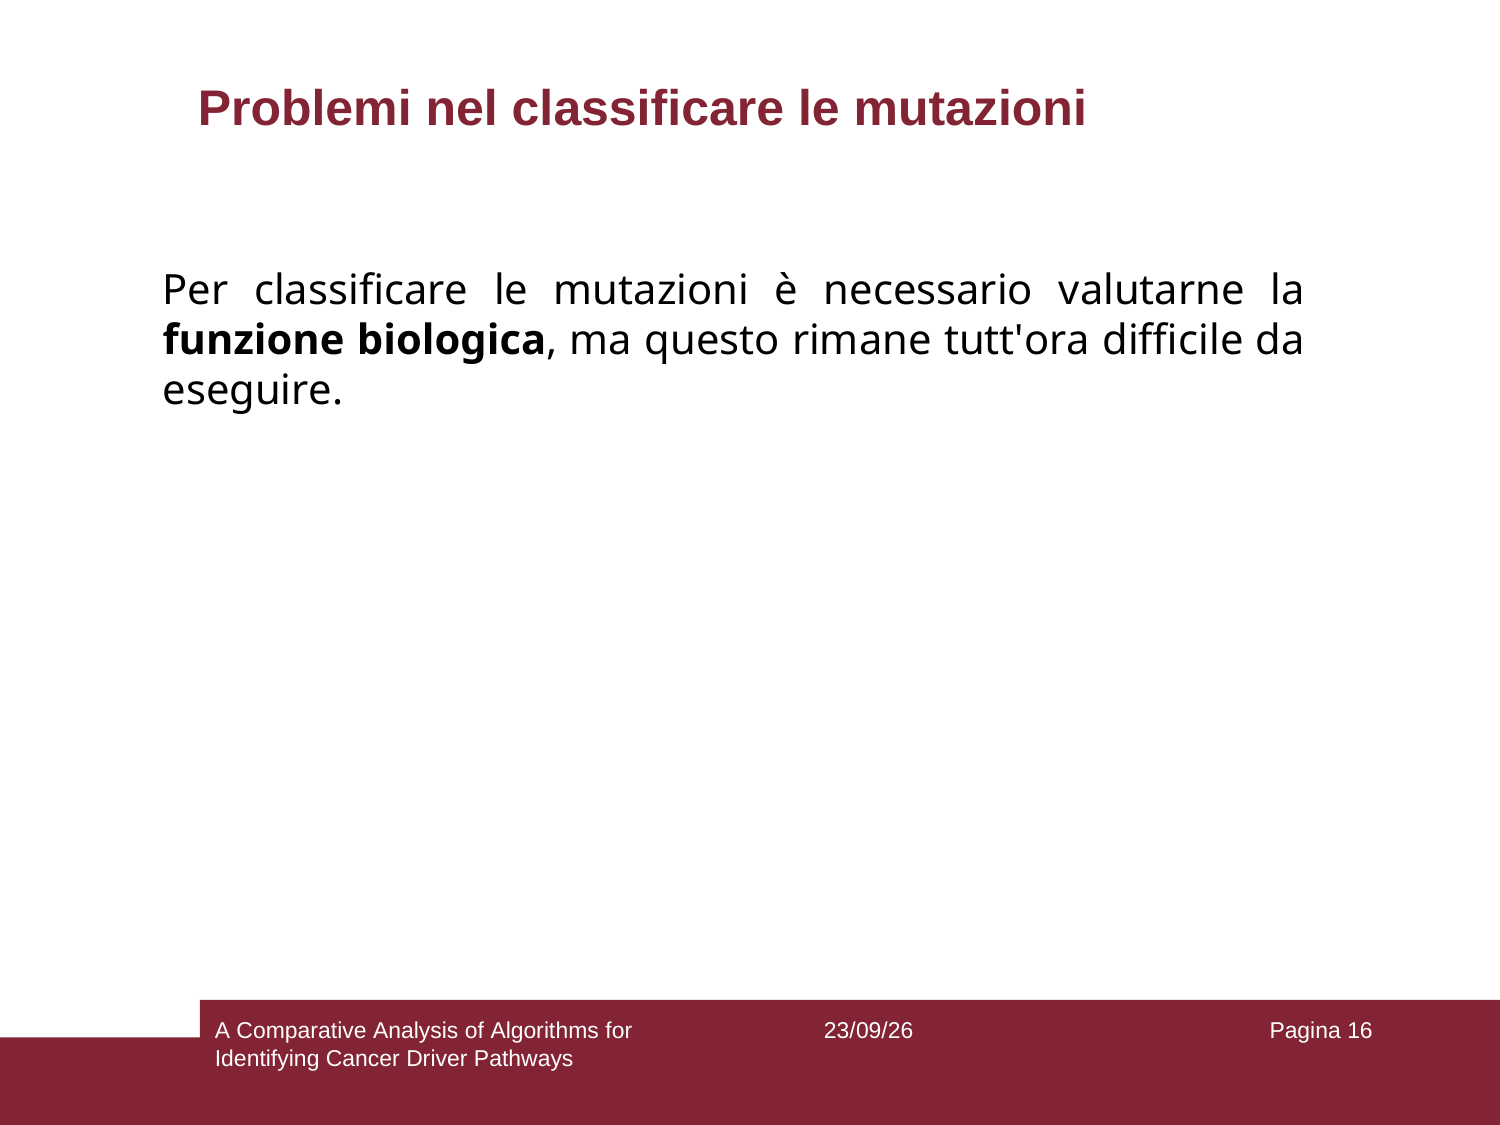

# Problemi nel classificare le mutazioni
Per classificare le mutazioni è necessario valutarne la funzione biologica, ma questo rimane tutt'ora difficile da eseguire.
A Comparative Analysis of Algorithms for Identifying Cancer Driver Pathways
Pagina